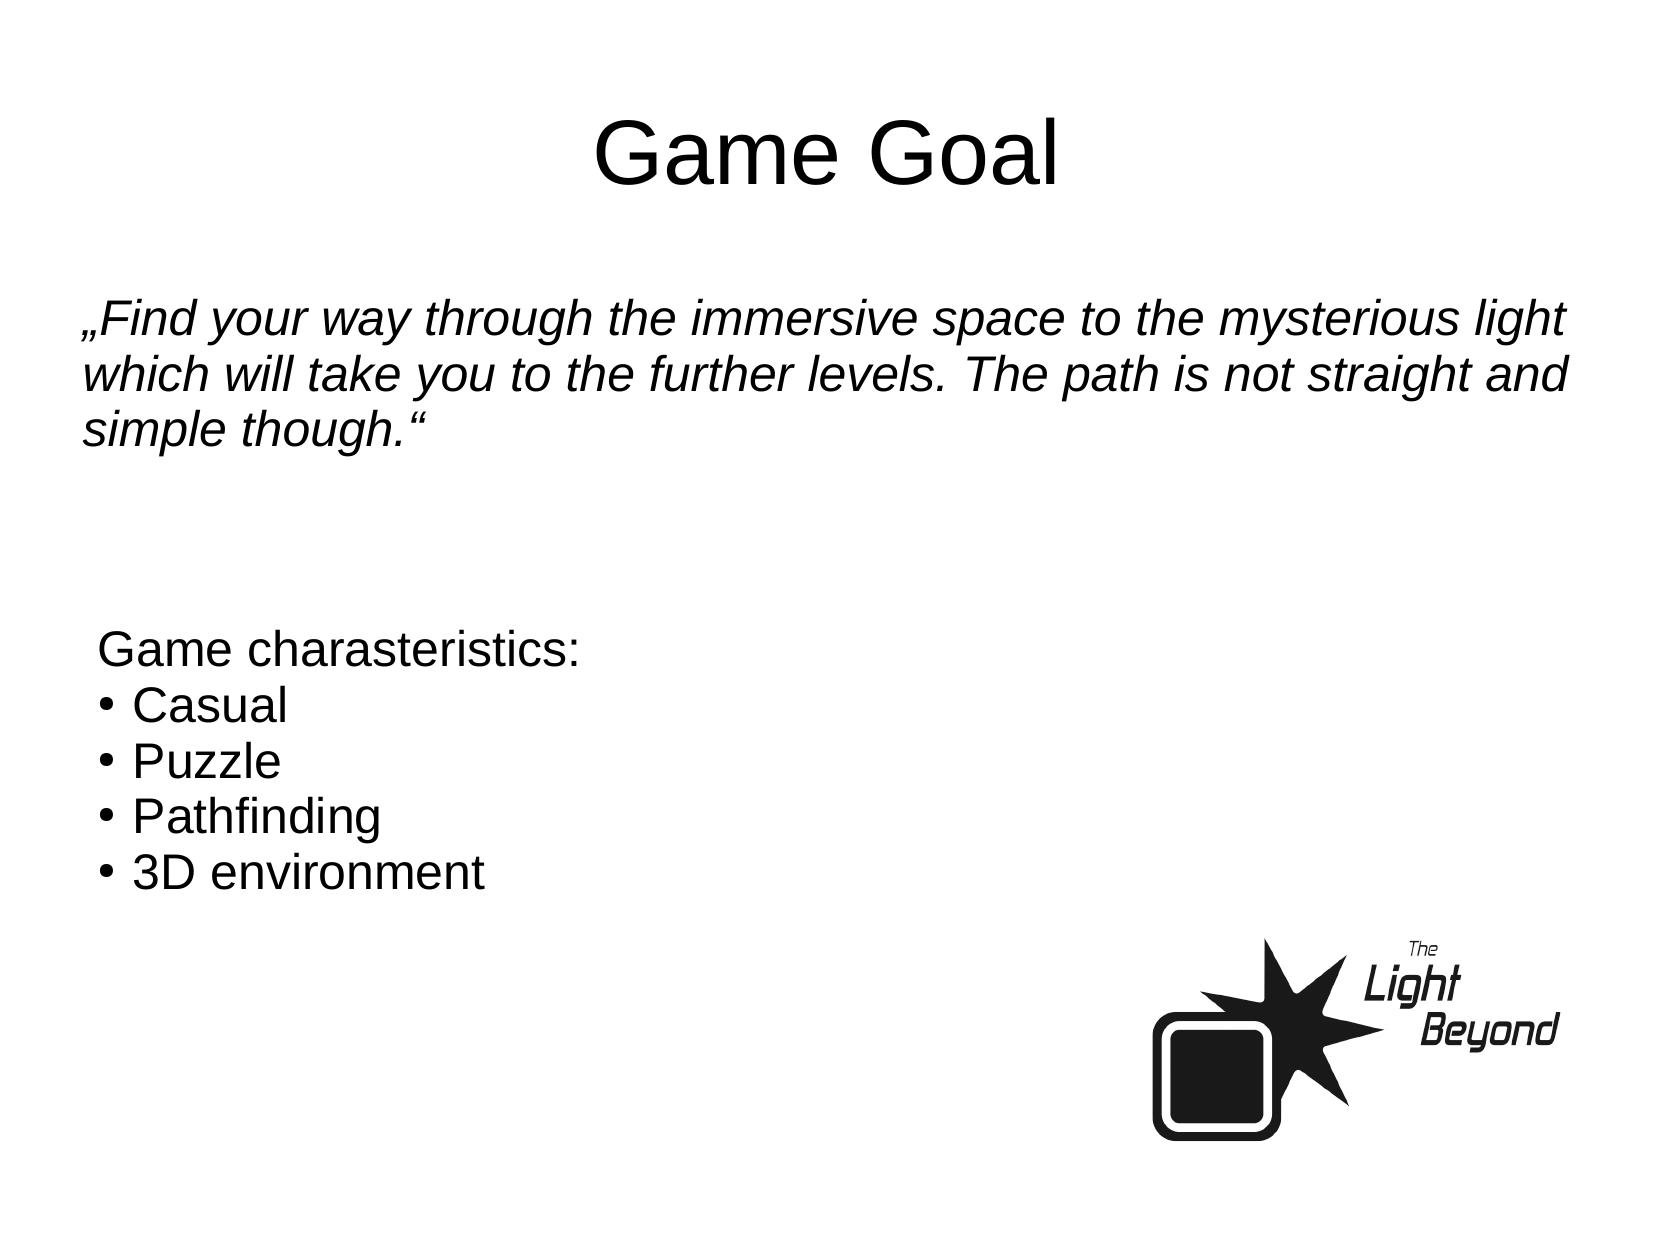

# Game Goal
„Find your way through the immersive space to the mysterious light which will take you to the further levels. The path is not straight and simple though.“
Game charasteristics:
Casual
Puzzle
Pathfinding
3D environment